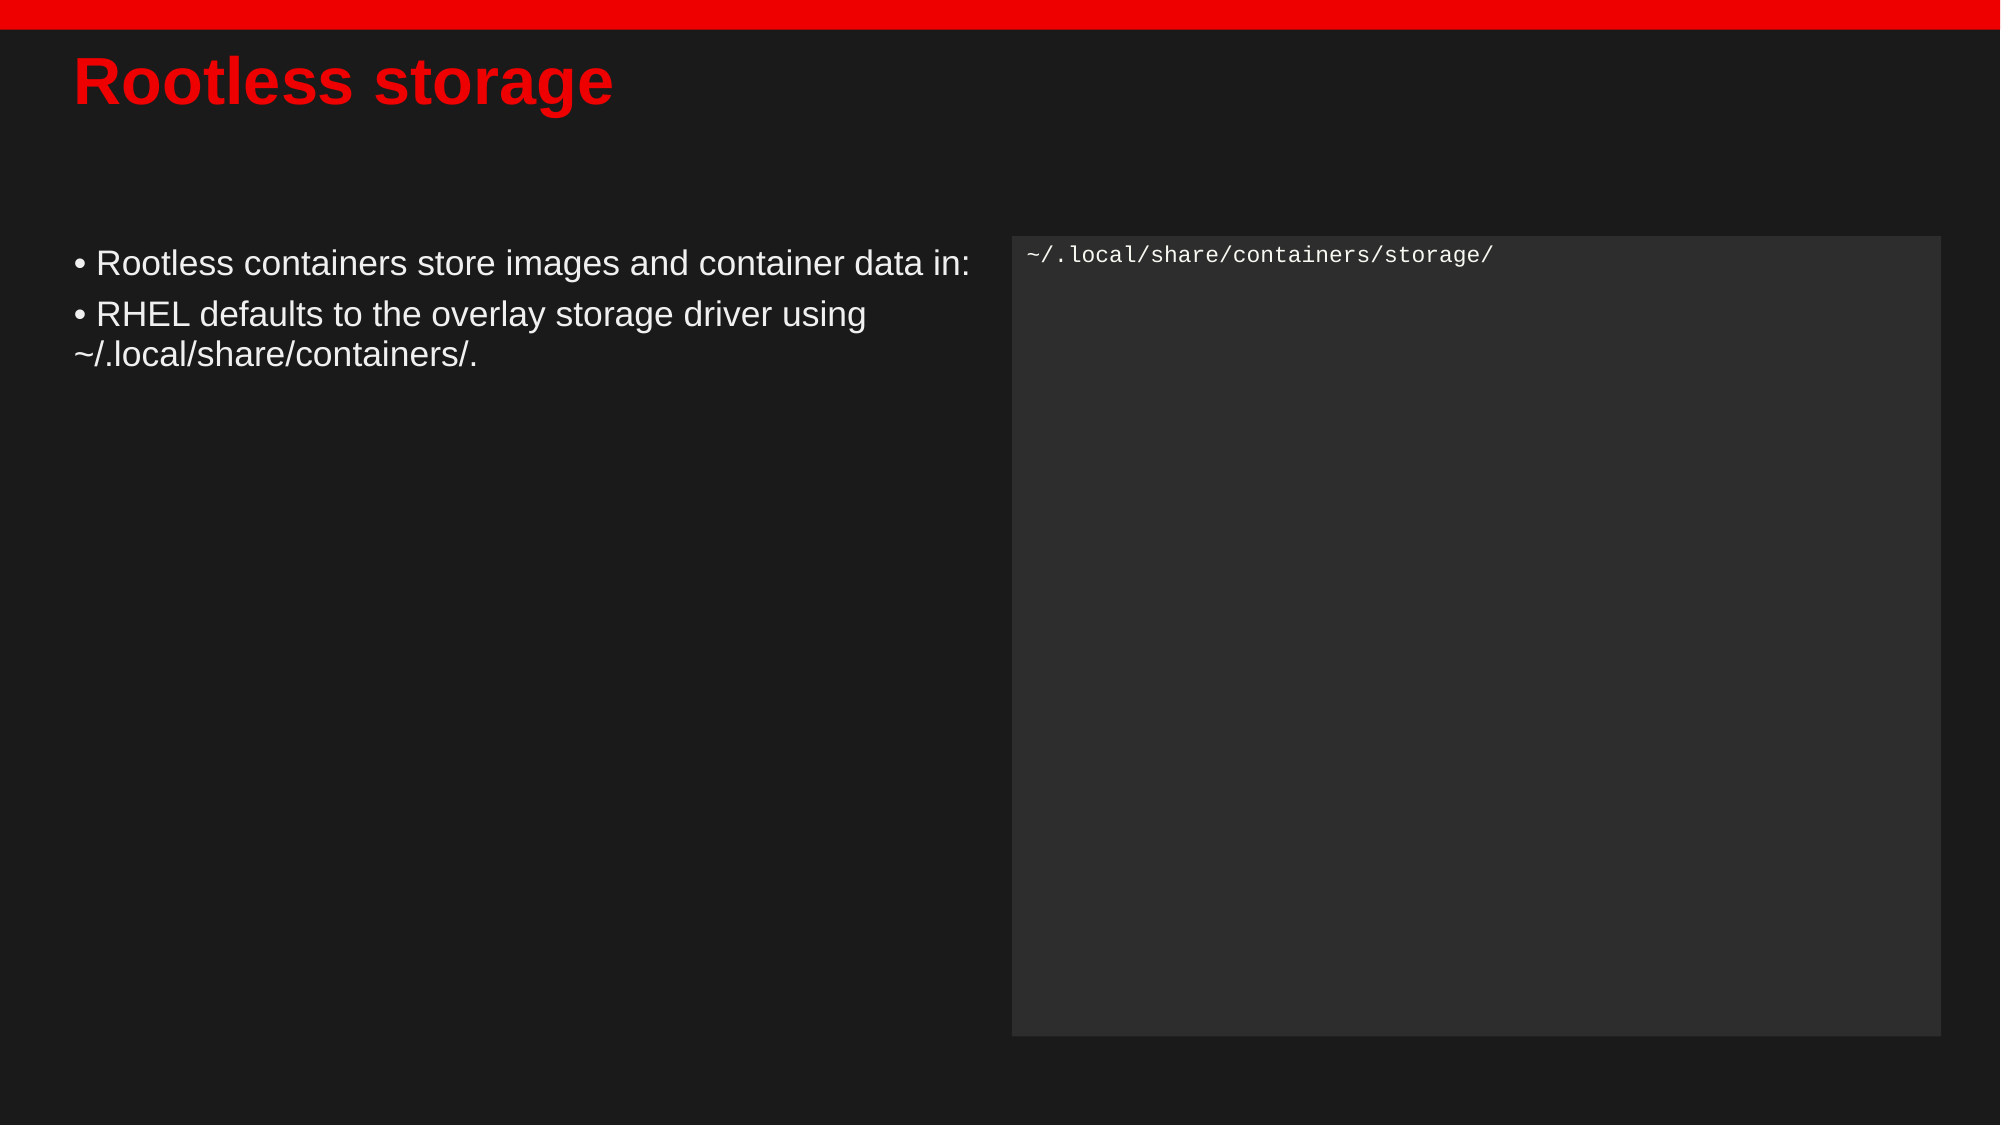

Rootless storage
• Rootless containers store images and container data in:
• RHEL defaults to the overlay storage driver using ~/.local/share/containers/.
~/.local/share/containers/storage/